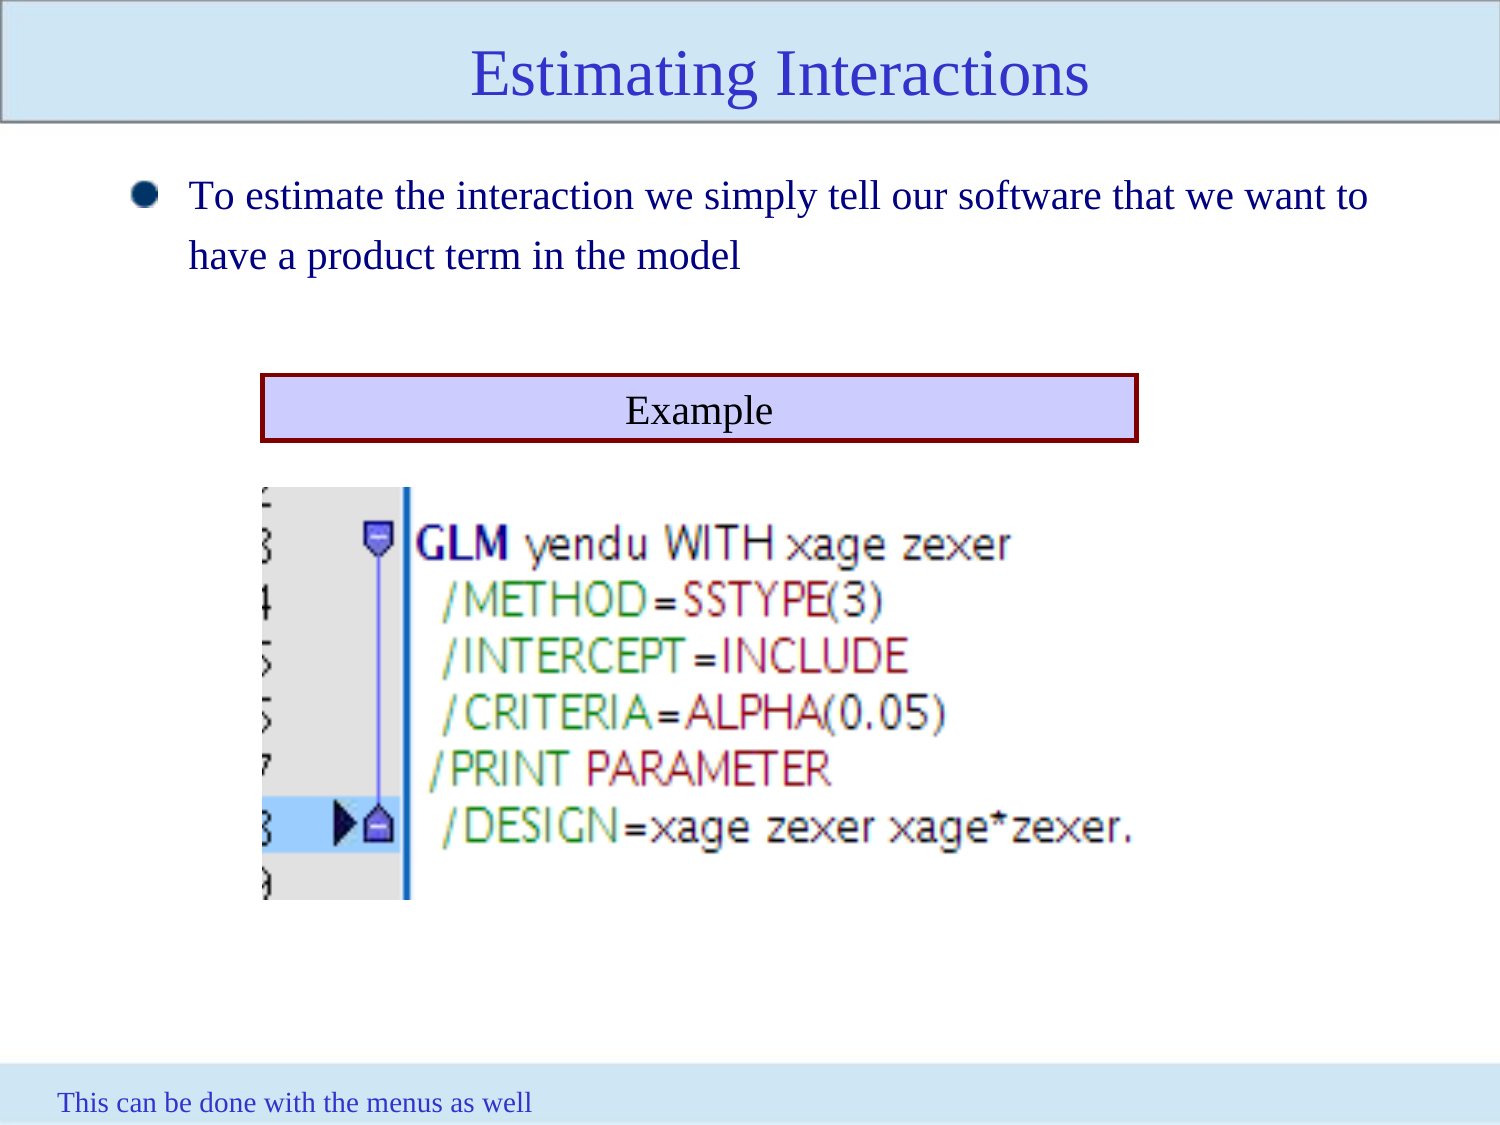

# Estimating Interactions
To estimate the interaction we simply tell our software that we want to have a product term in the model
Example
This can be done with the menus as well